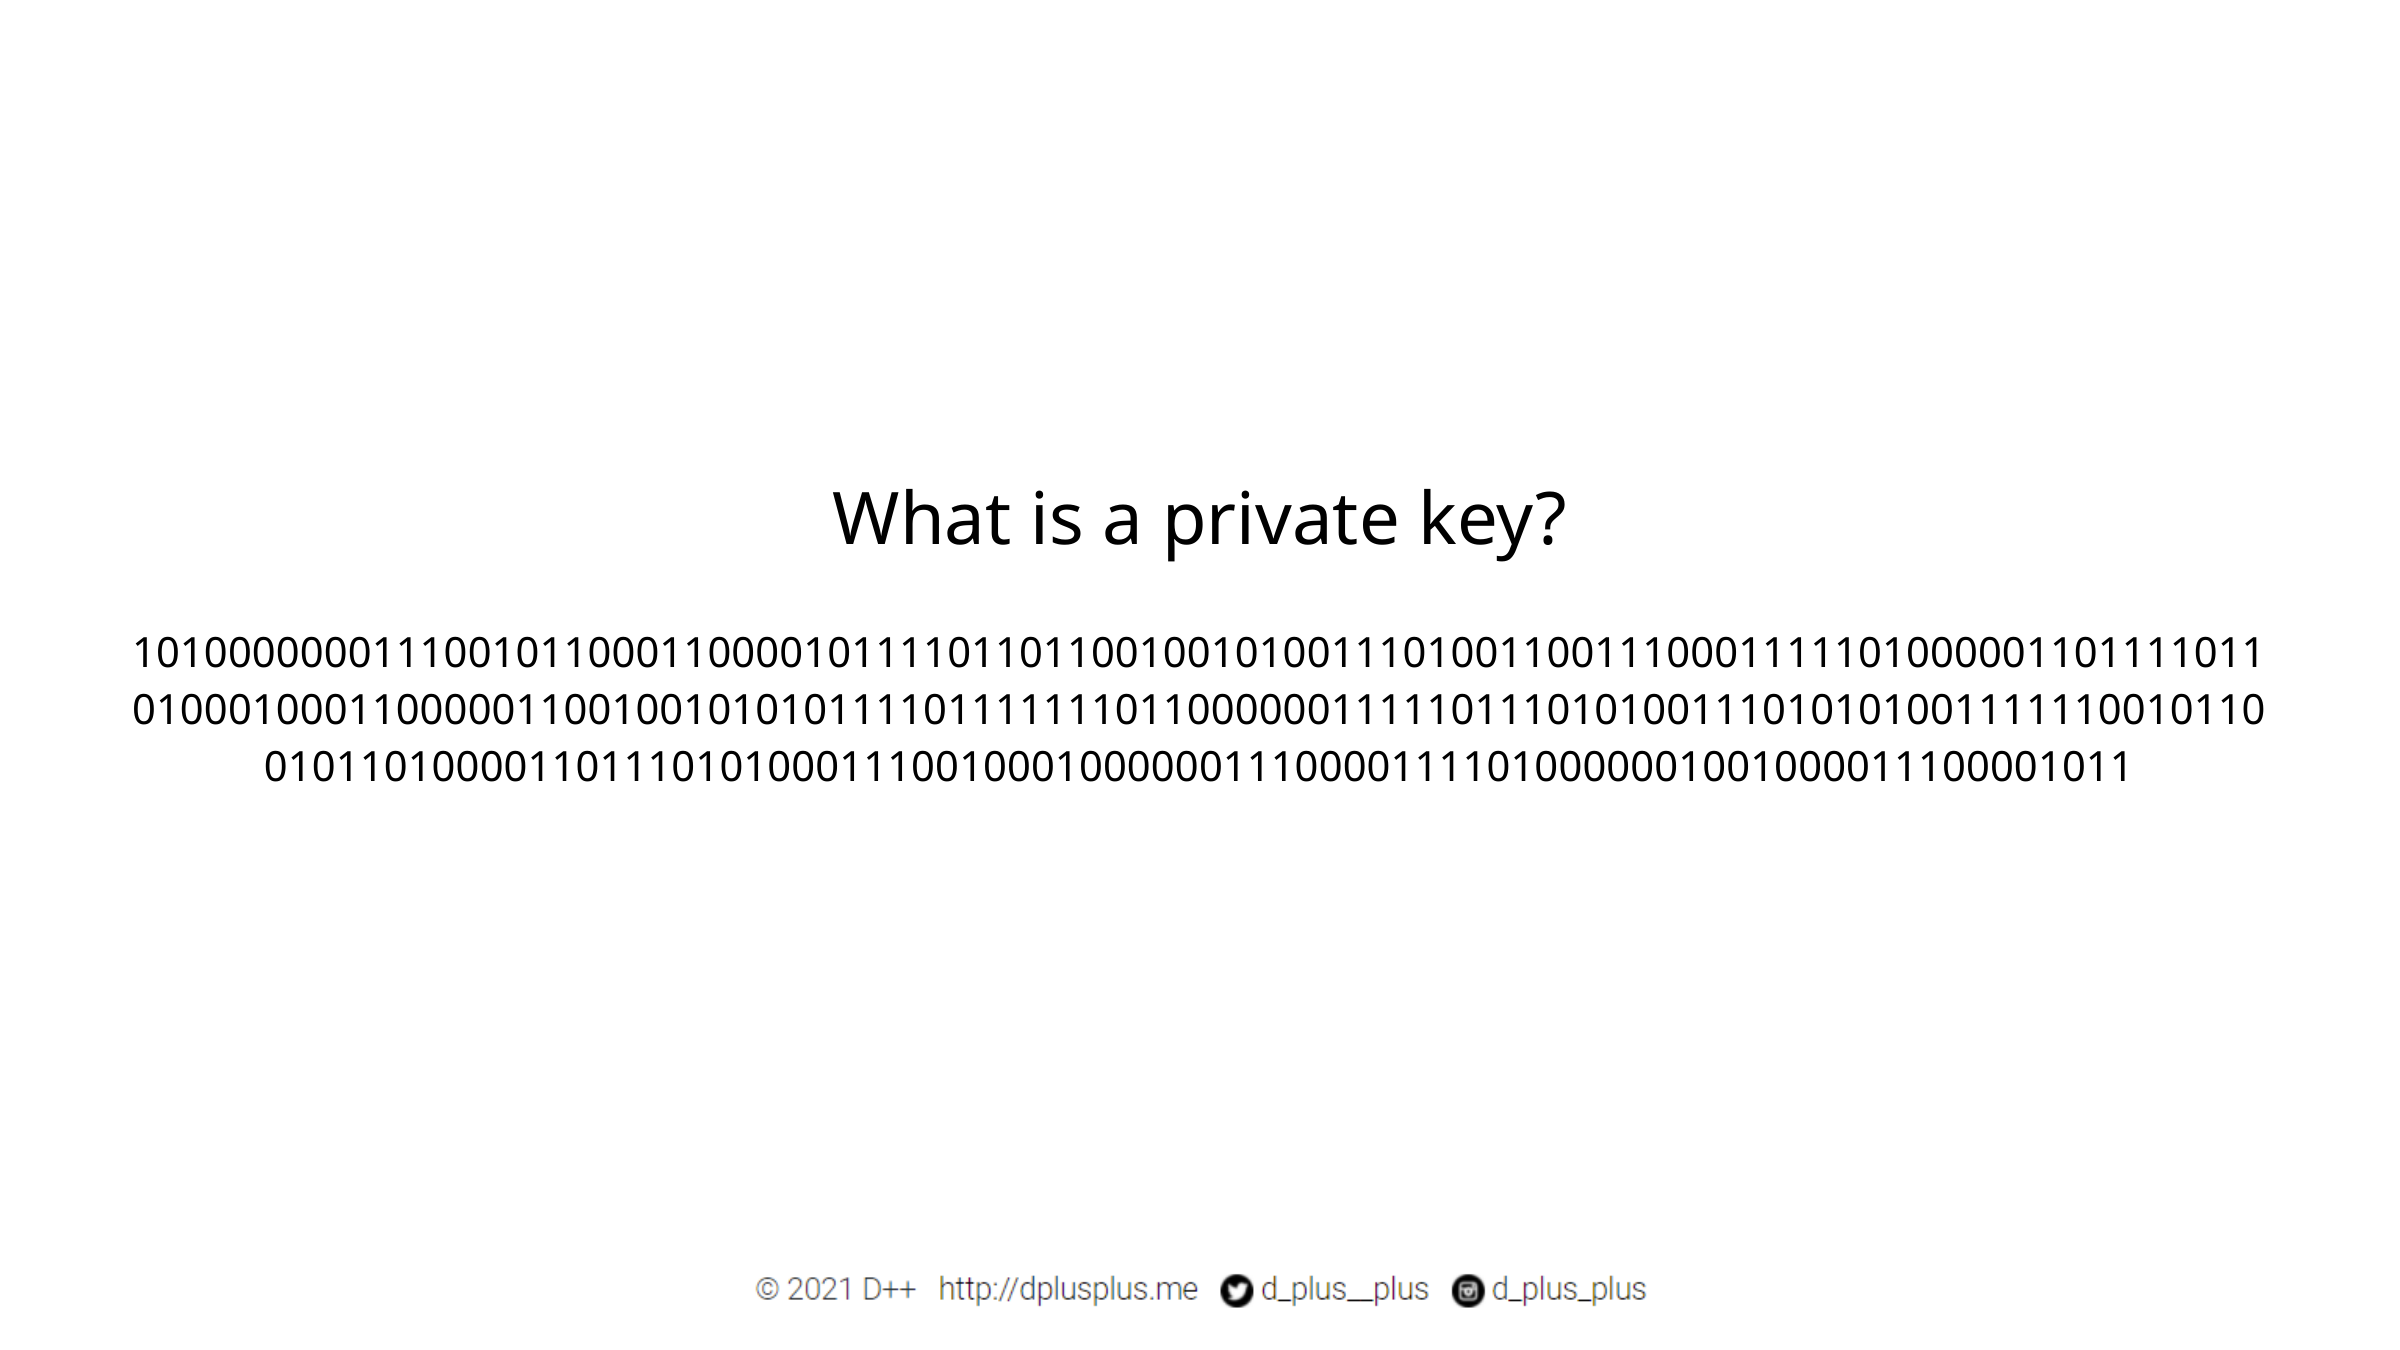

# What is a private key?
1010000000111001011000110000101111011011001001010011101001100111000111110100000110111101101000100011000001100100101010111101111111011000000111110111010100111010101001111110010110010110100001101110101000111001000100000011100001111010000001001000011100001011